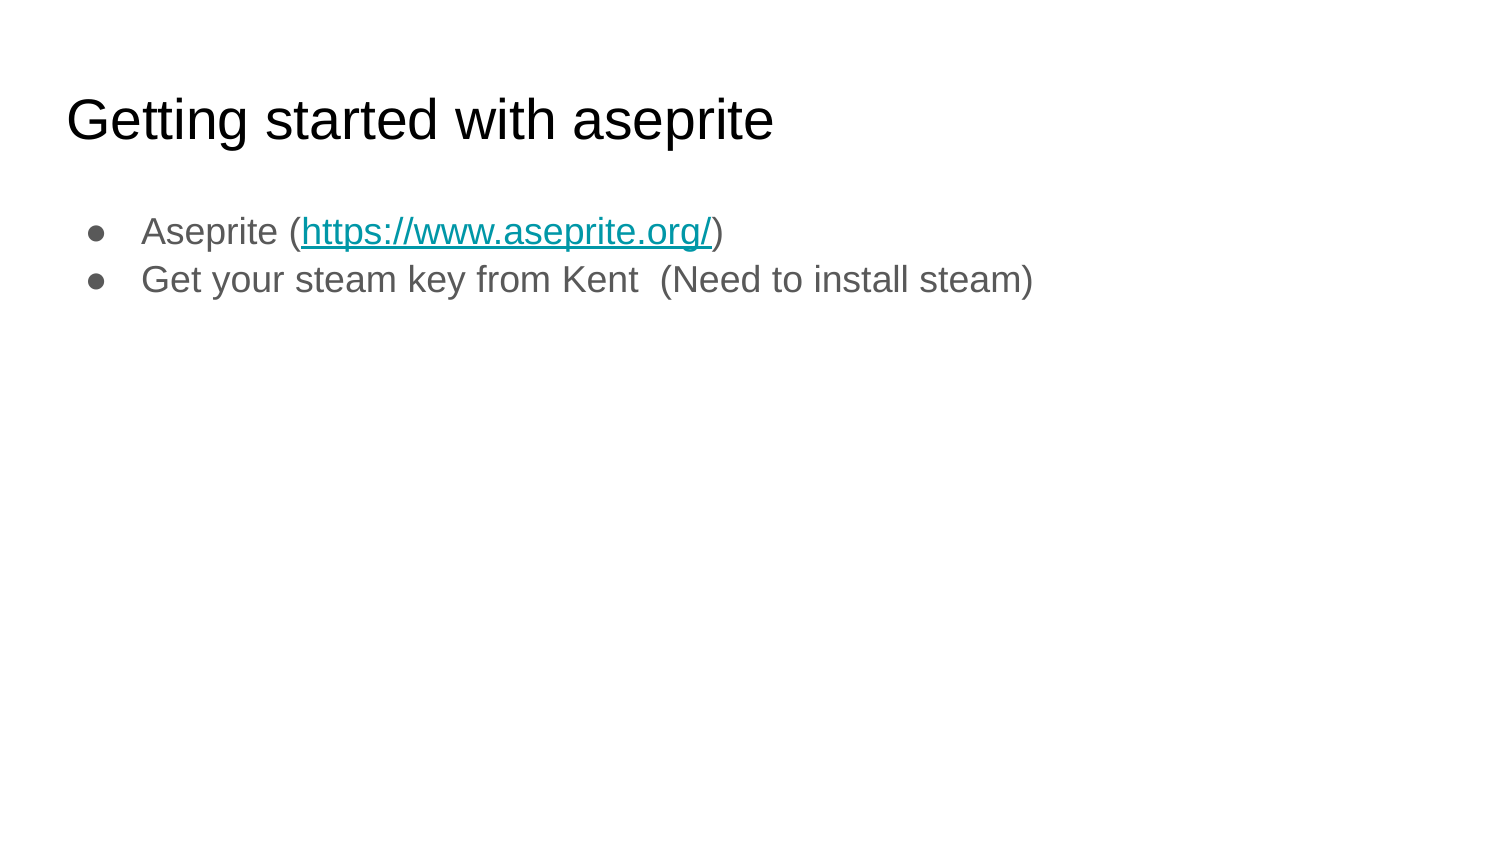

# Getting started with aseprite
Aseprite (https://www.aseprite.org/)
Get your steam key from Kent (Need to install steam)